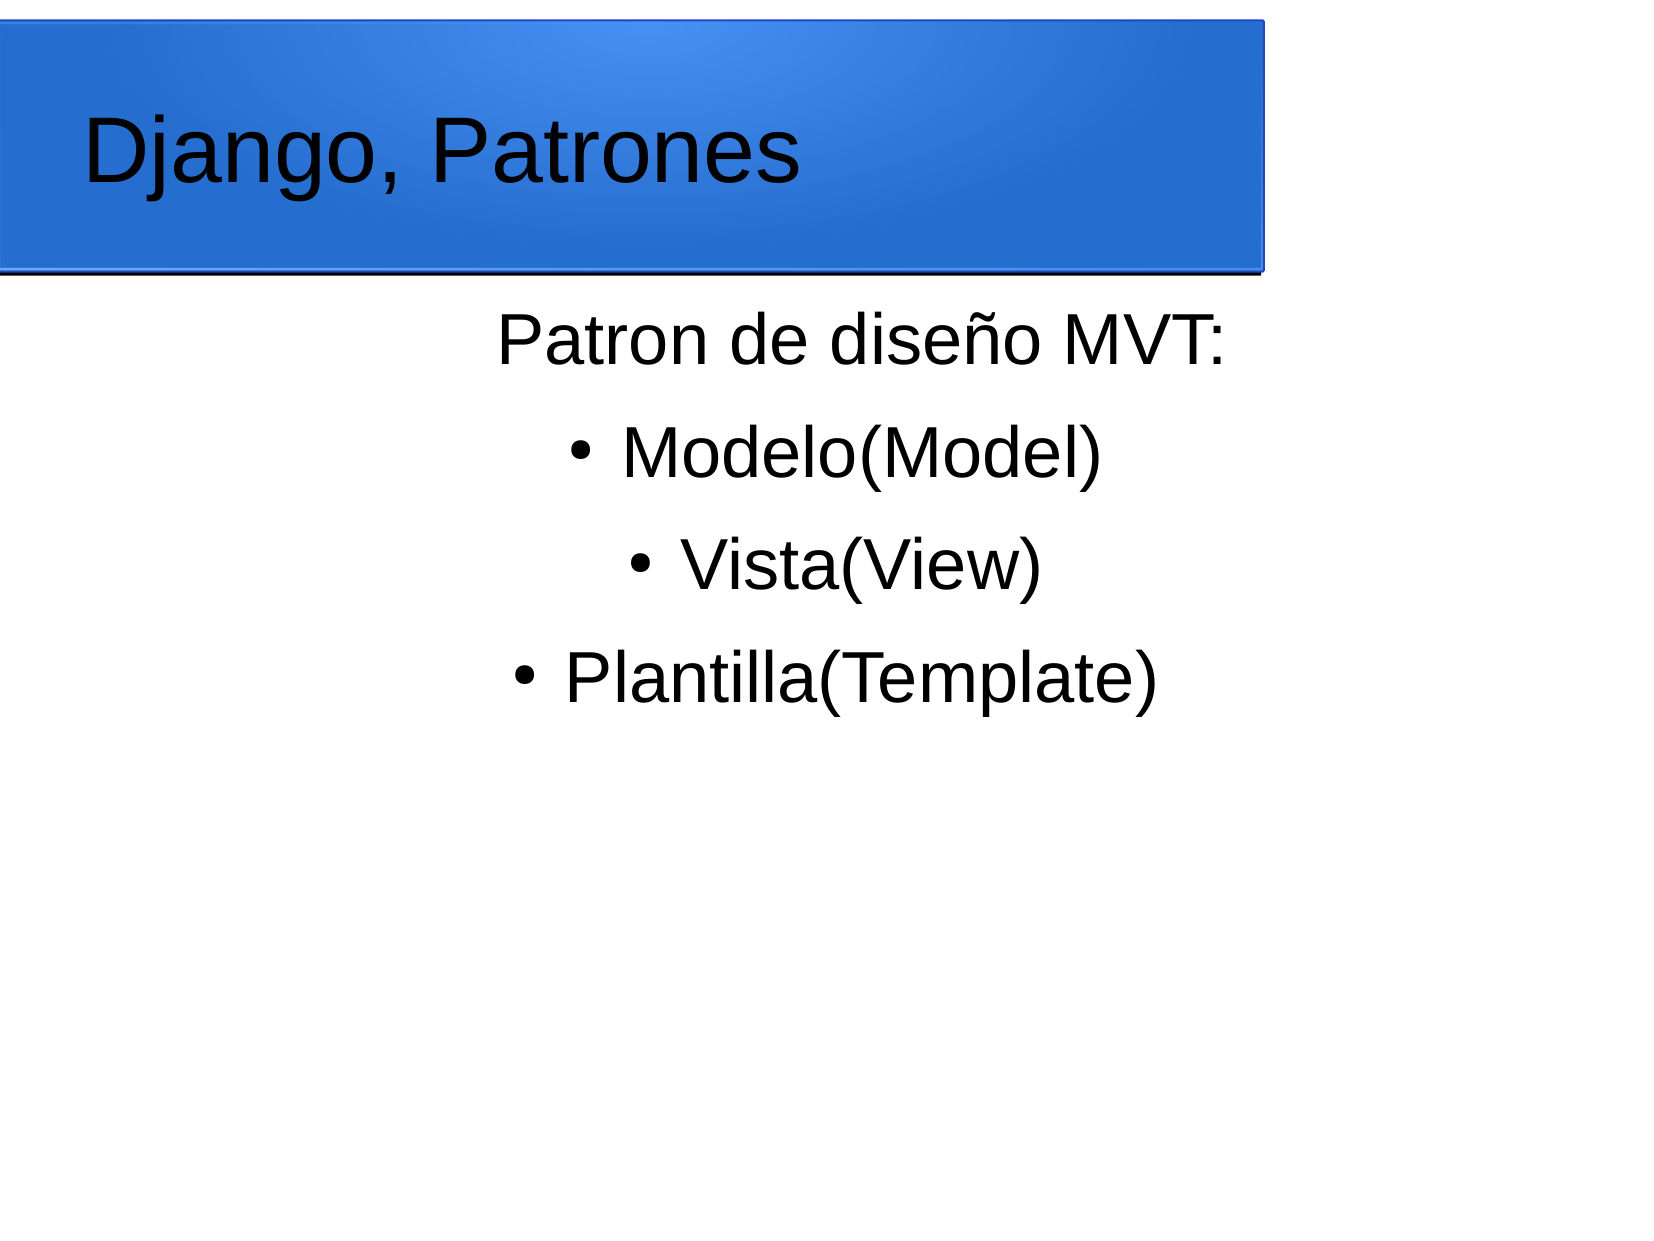

# Django, Patrones
Patron de diseño MVT:
Modelo(Model)
Vista(View)
Plantilla(Template)